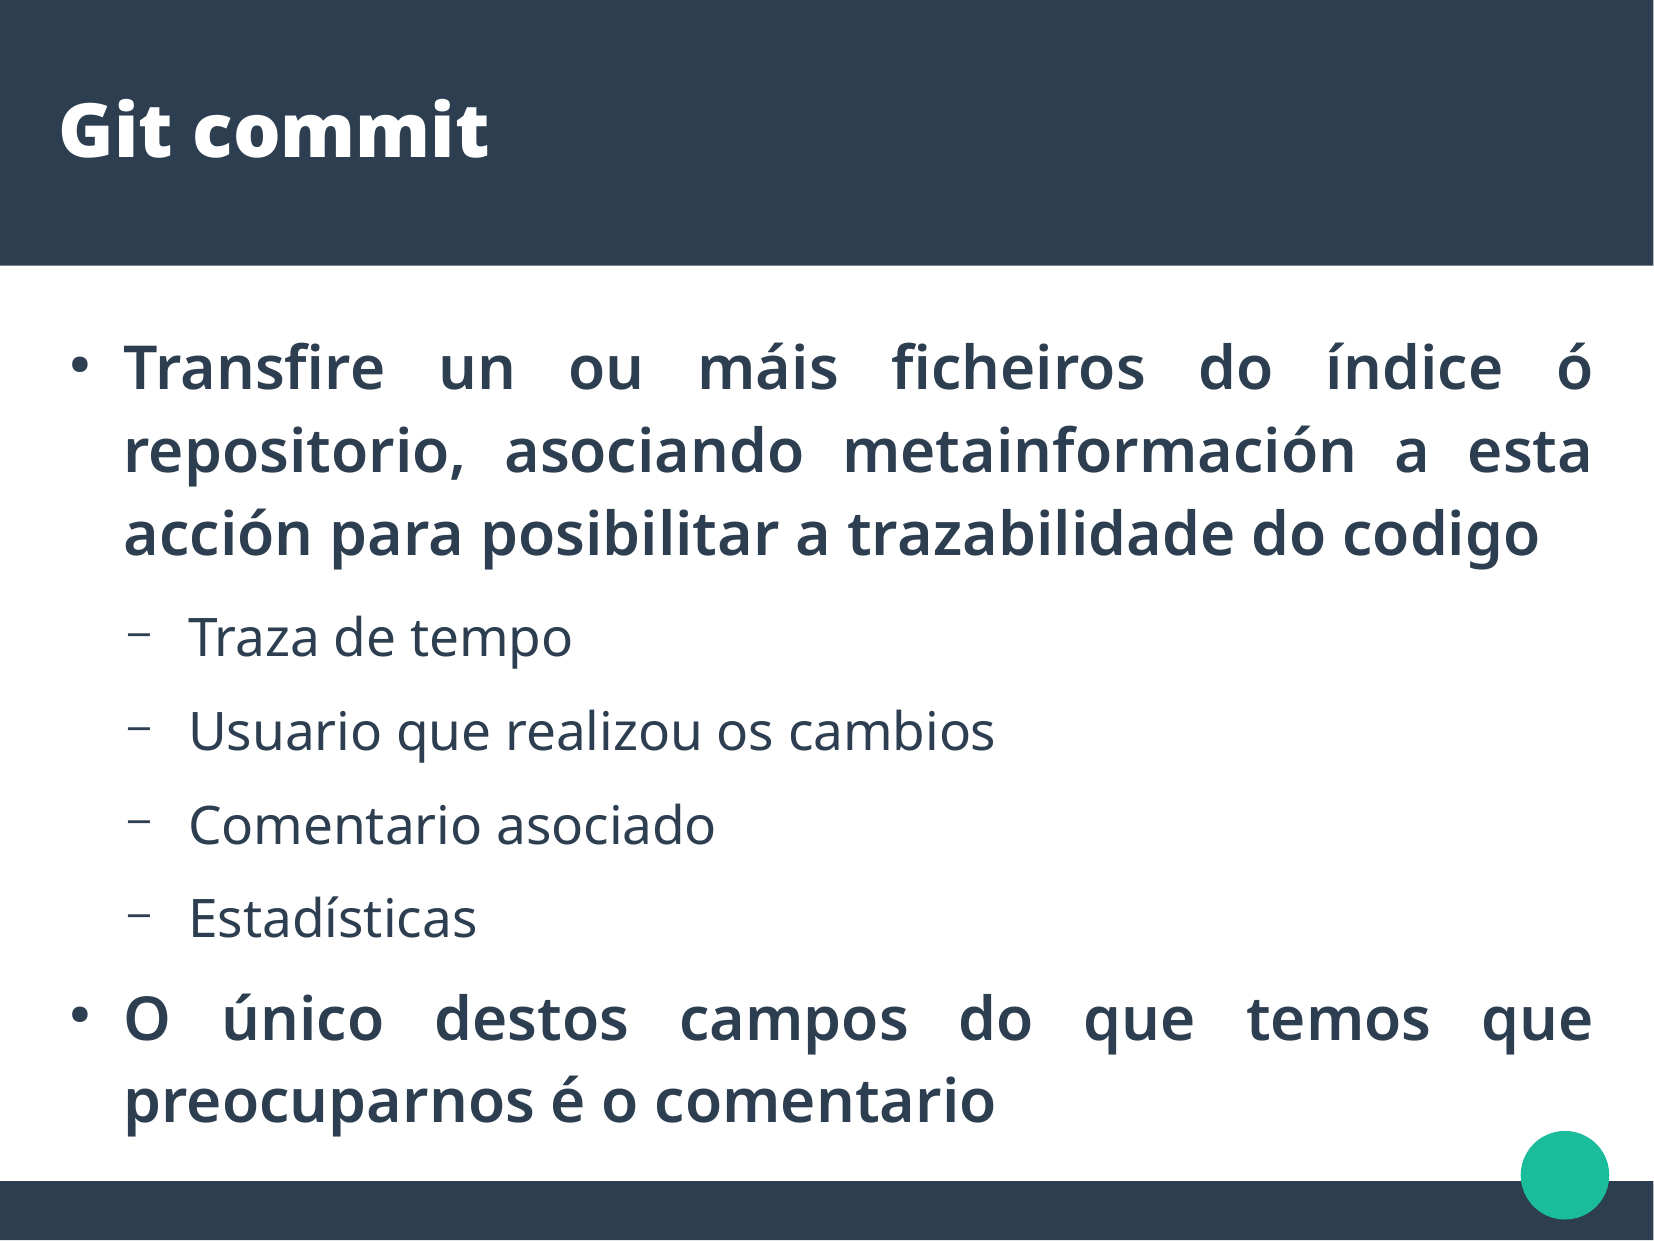

# Git commit
Transfire un ou máis ficheiros do índice ó repositorio, asociando metainformación a esta acción para posibilitar a trazabilidade do codigo
Traza de tempo
Usuario que realizou os cambios
Comentario asociado
Estadísticas
O único destos campos do que temos que preocuparnos é o comentario